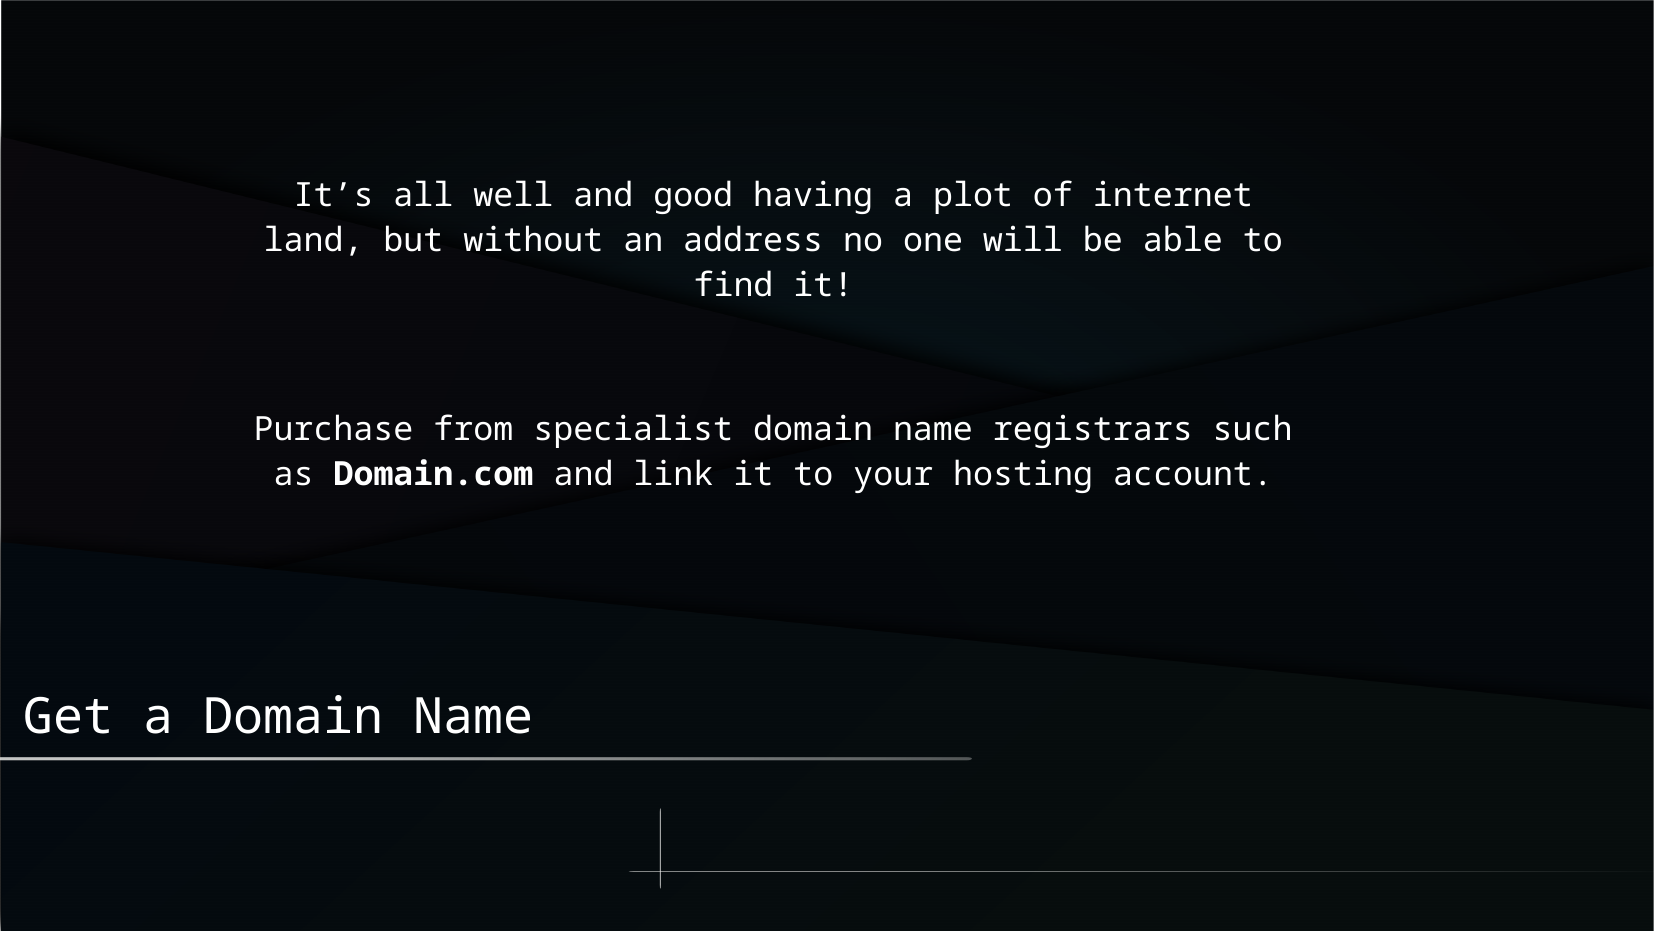

It’s all well and good having a plot of internet land, but without an address no one will be able to find it!
Purchase from specialist domain name registrars such as Domain.com and link it to your hosting account.
# Get a Domain Name